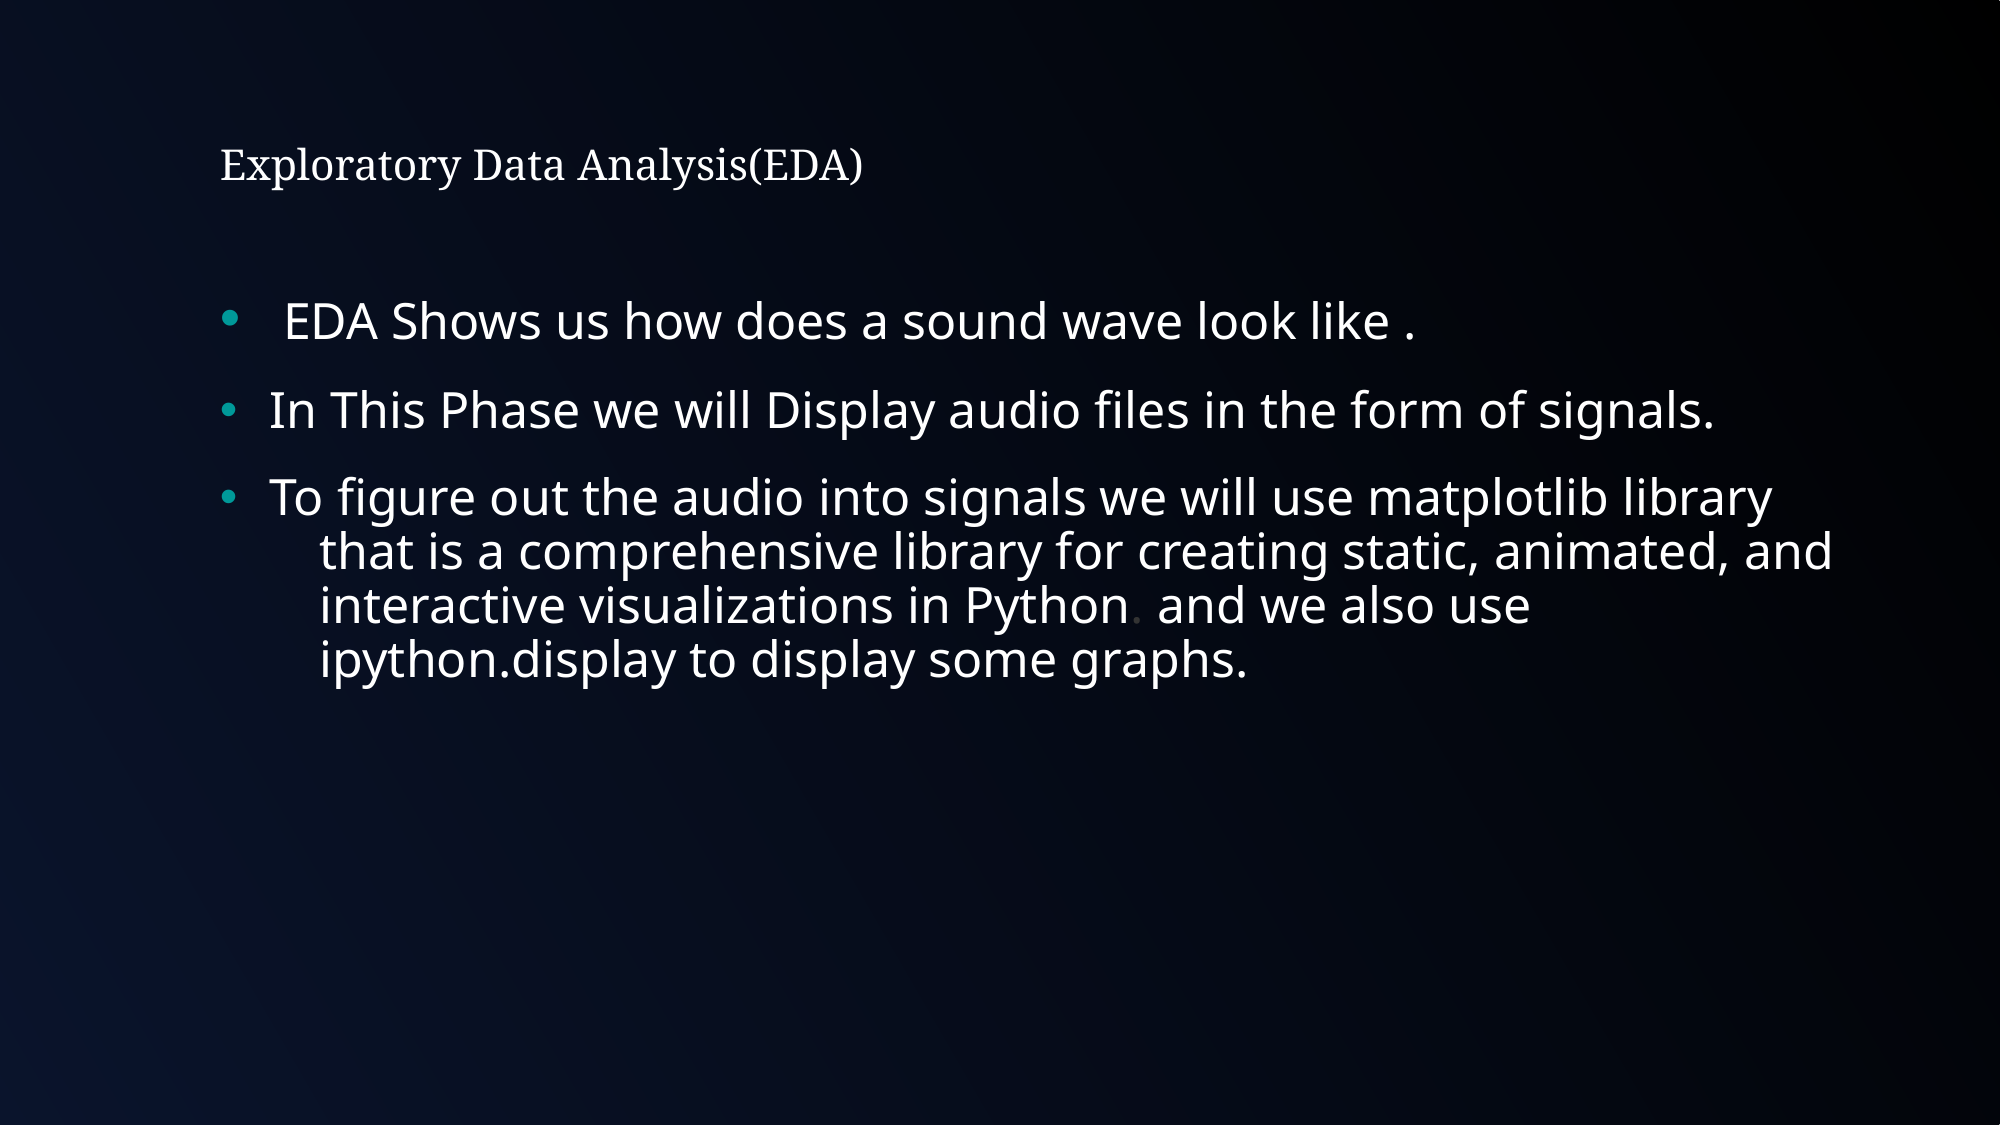

# Exploratory Data Analysis(EDA)
 EDA Shows us how does a sound wave look like .
In This Phase we will Display audio files in the form of signals.
To figure out the audio into signals we will use matplotlib library that is a comprehensive library for creating static, animated, and interactive visualizations in Python. and we also use ipython.display to display some graphs.